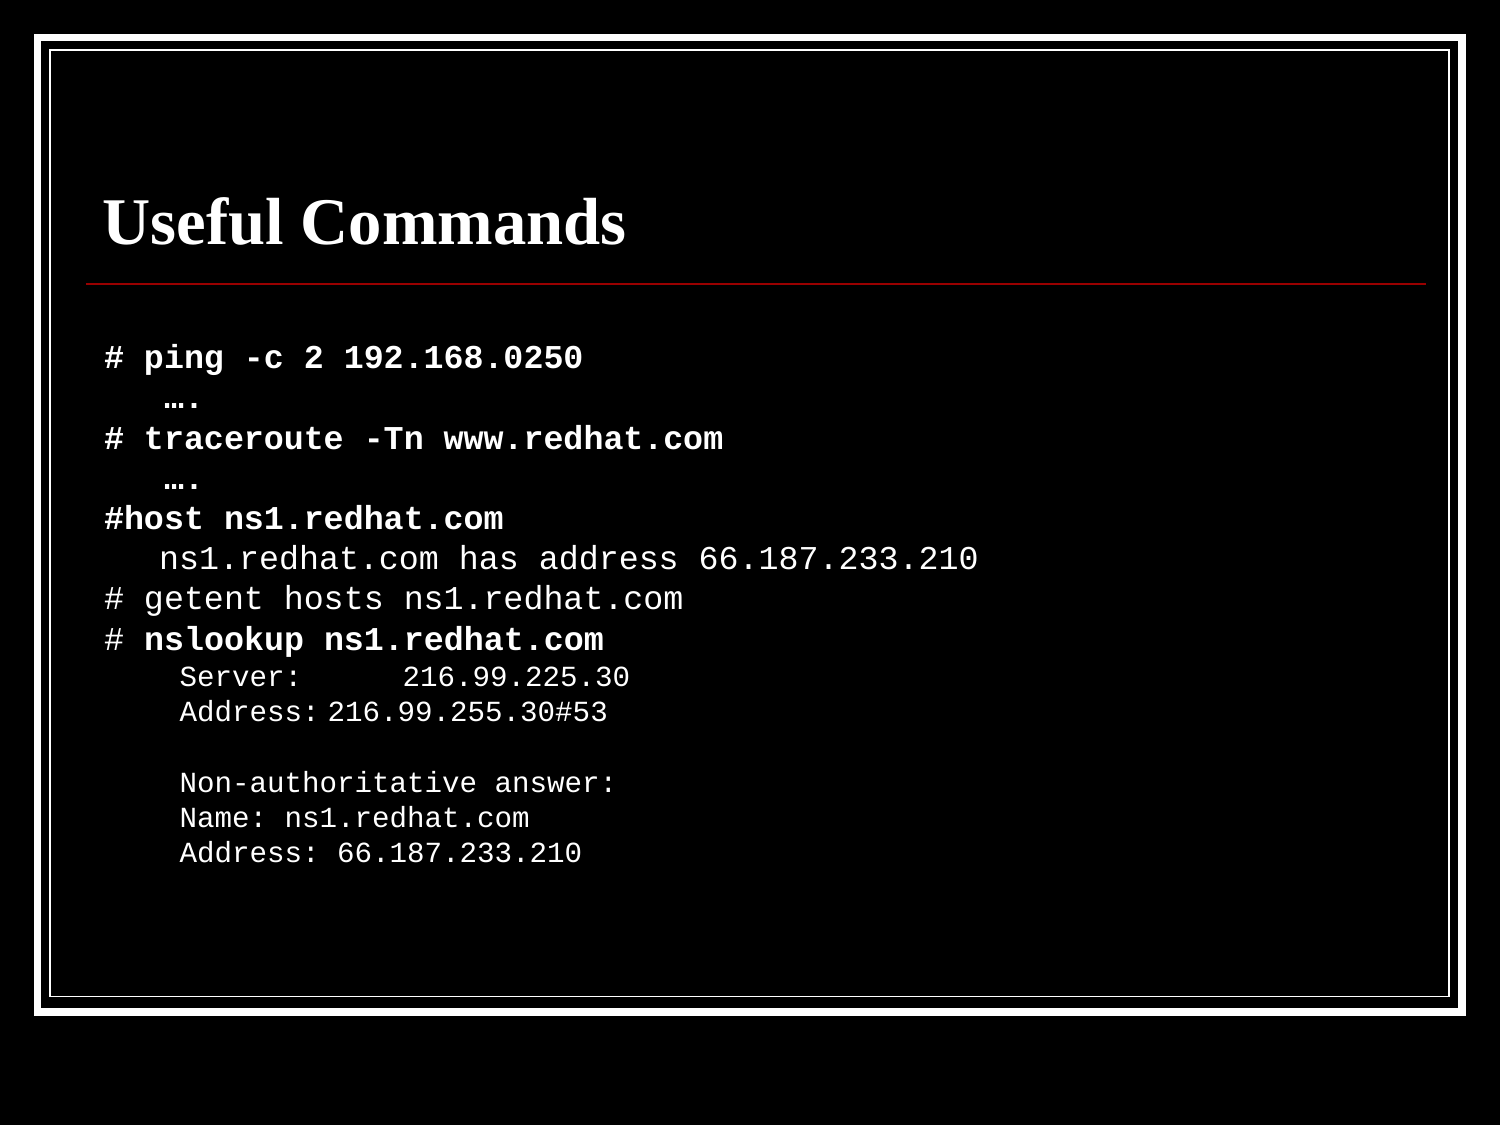

# Useful Commands
# ping -c 2 192.168.0250
 ….
# traceroute -Tn www.redhat.com
 ….
#host ns1.redhat.com
	ns1.redhat.com has address 66.187.233.210
# getent hosts ns1.redhat.com
# nslookup ns1.redhat.com
Server:		216.99.225.30
Address:	216.99.255.30#53
Non-authoritative answer:
Name: ns1.redhat.com
Address: 66.187.233.210